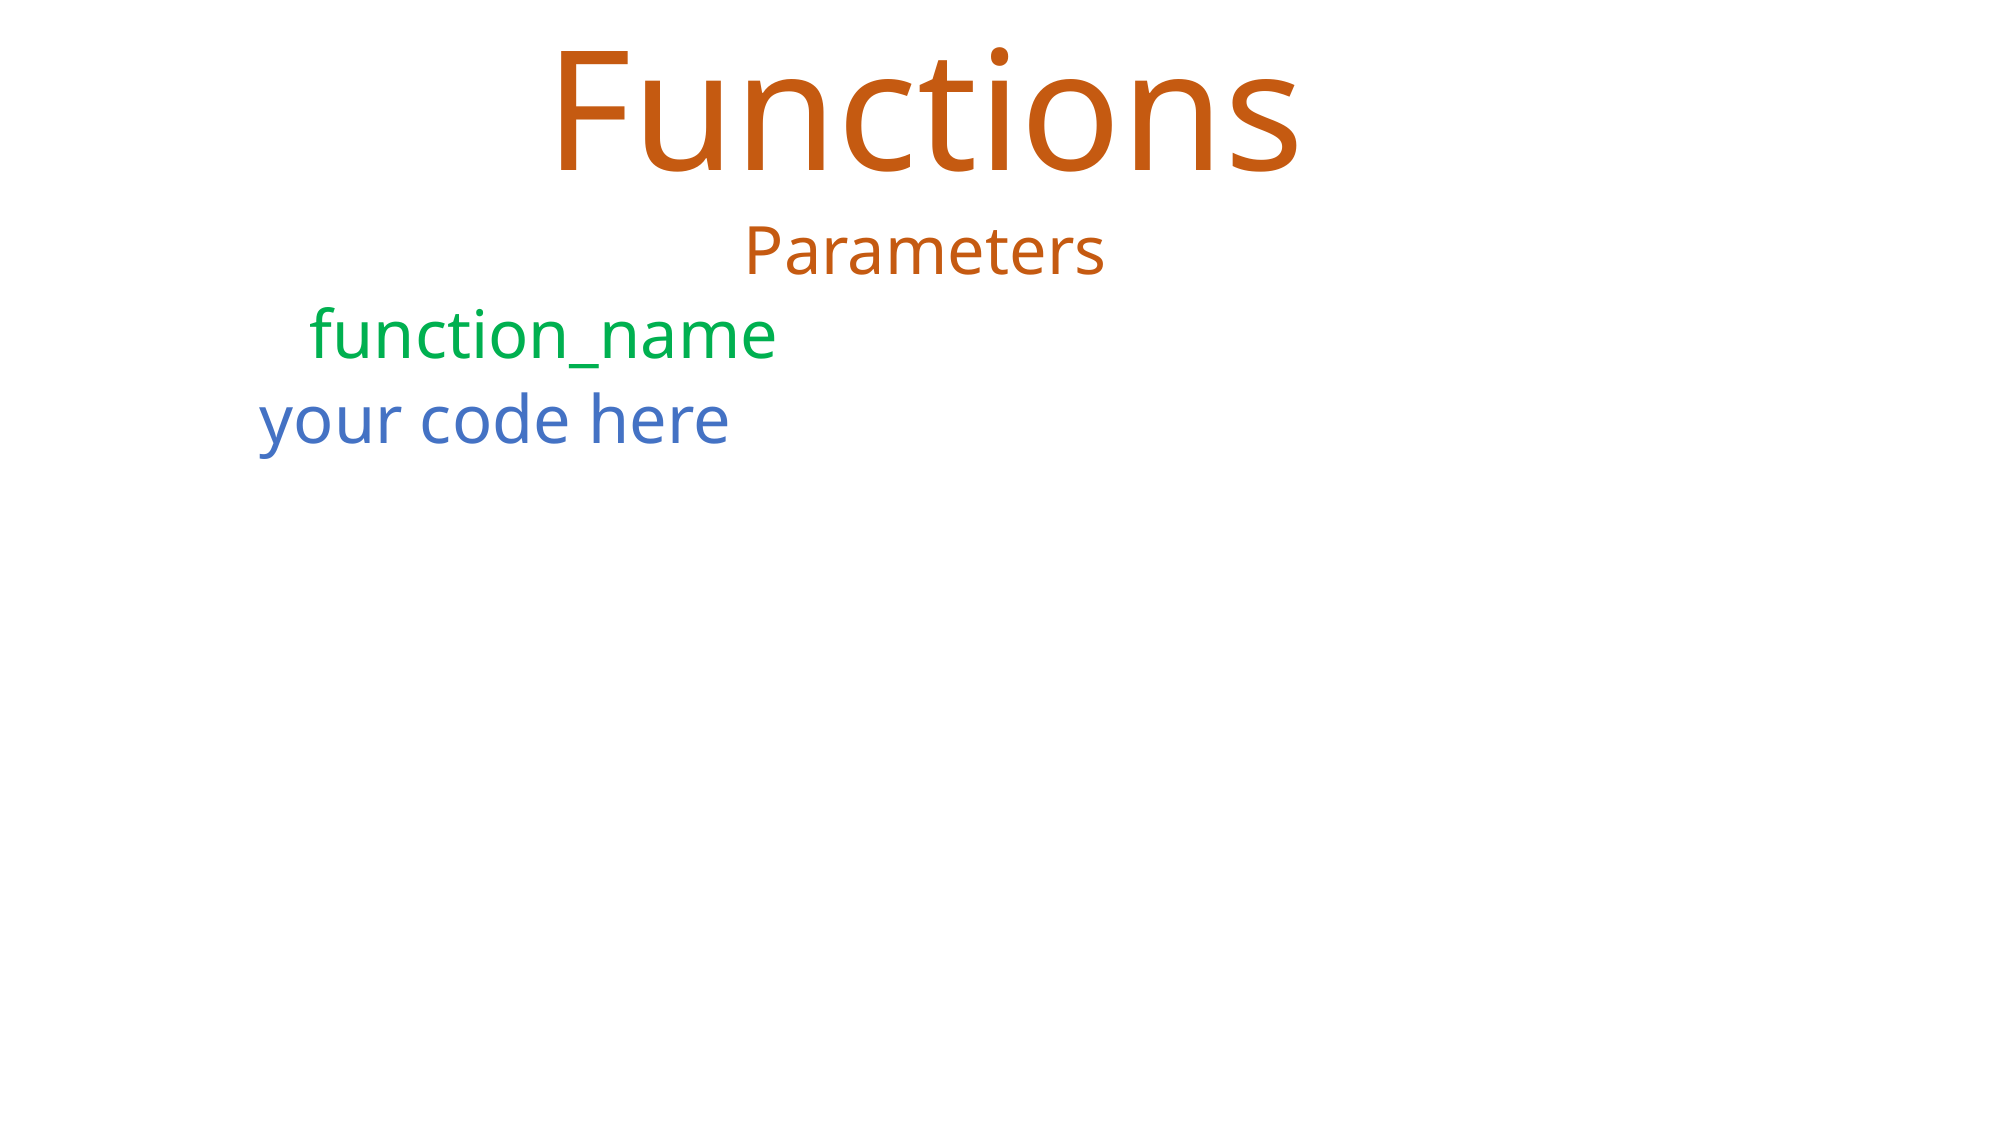

# Functions
Parameters
def <function_name>(<param_1>, <param_2>, ...):
 <your code here>